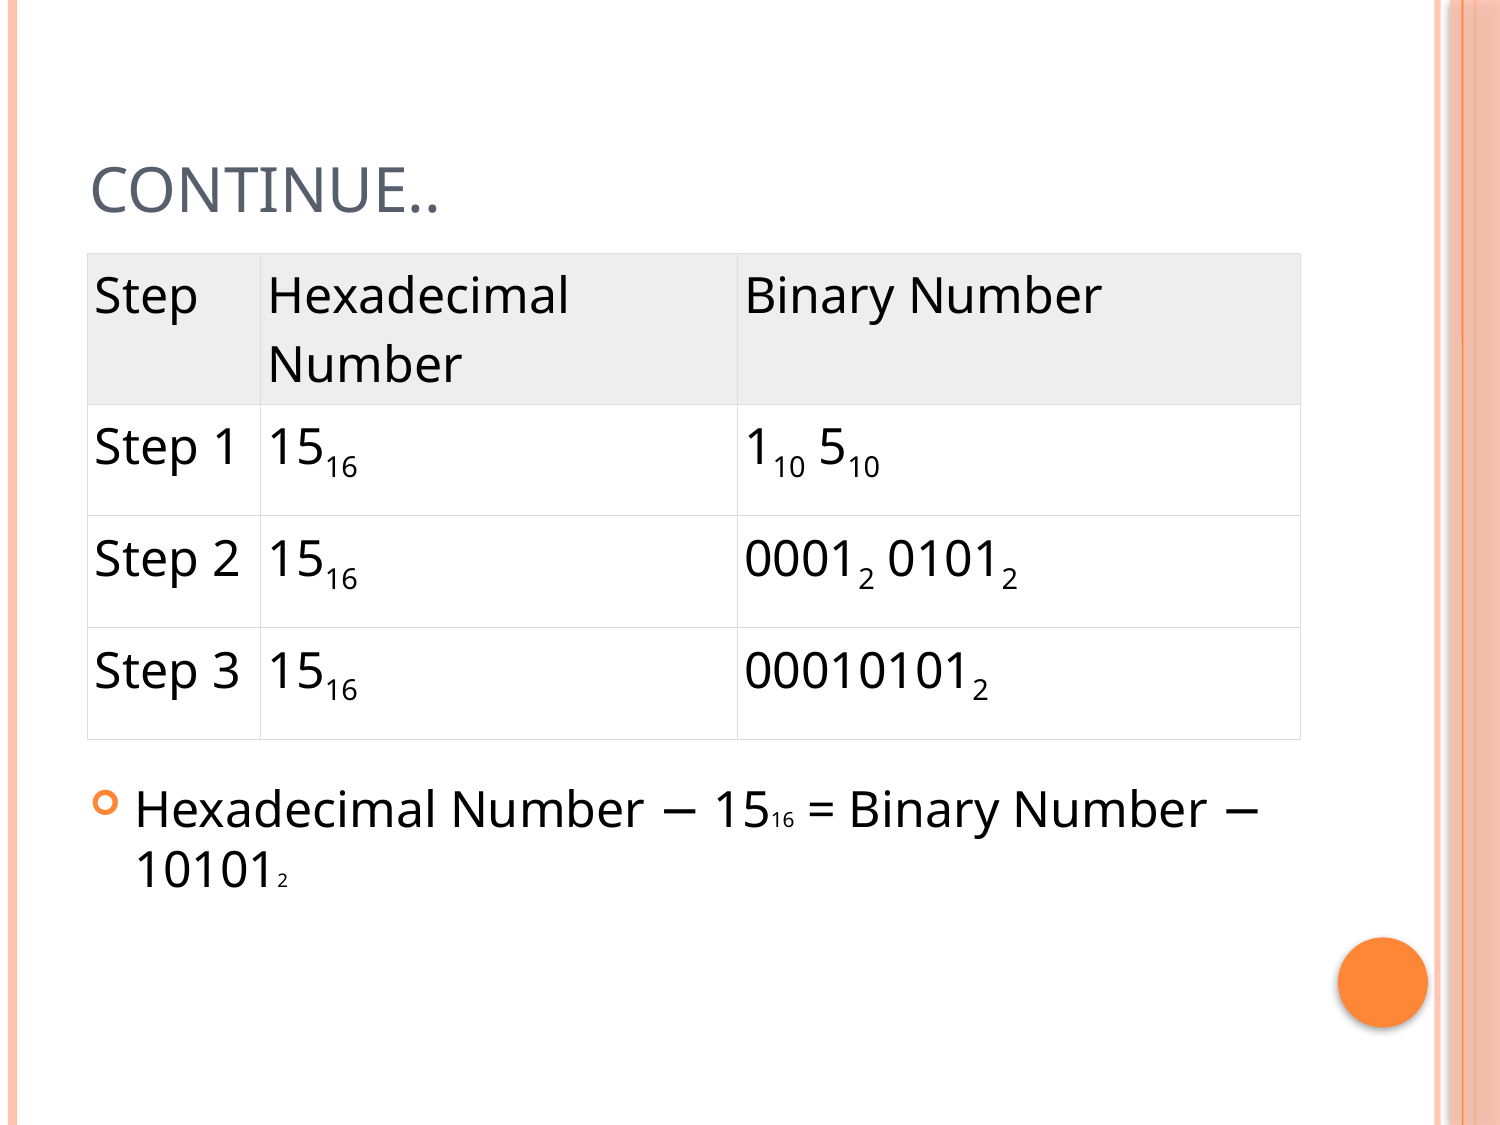

# Continue..
| Step | Hexadecimal Number | Binary Number |
| --- | --- | --- |
| Step 1 | 1516 | 110 510 |
| Step 2 | 1516 | 00012 01012 |
| Step 3 | 1516 | 000101012 |
Hexadecimal Number − 1516 = Binary Number − 101012